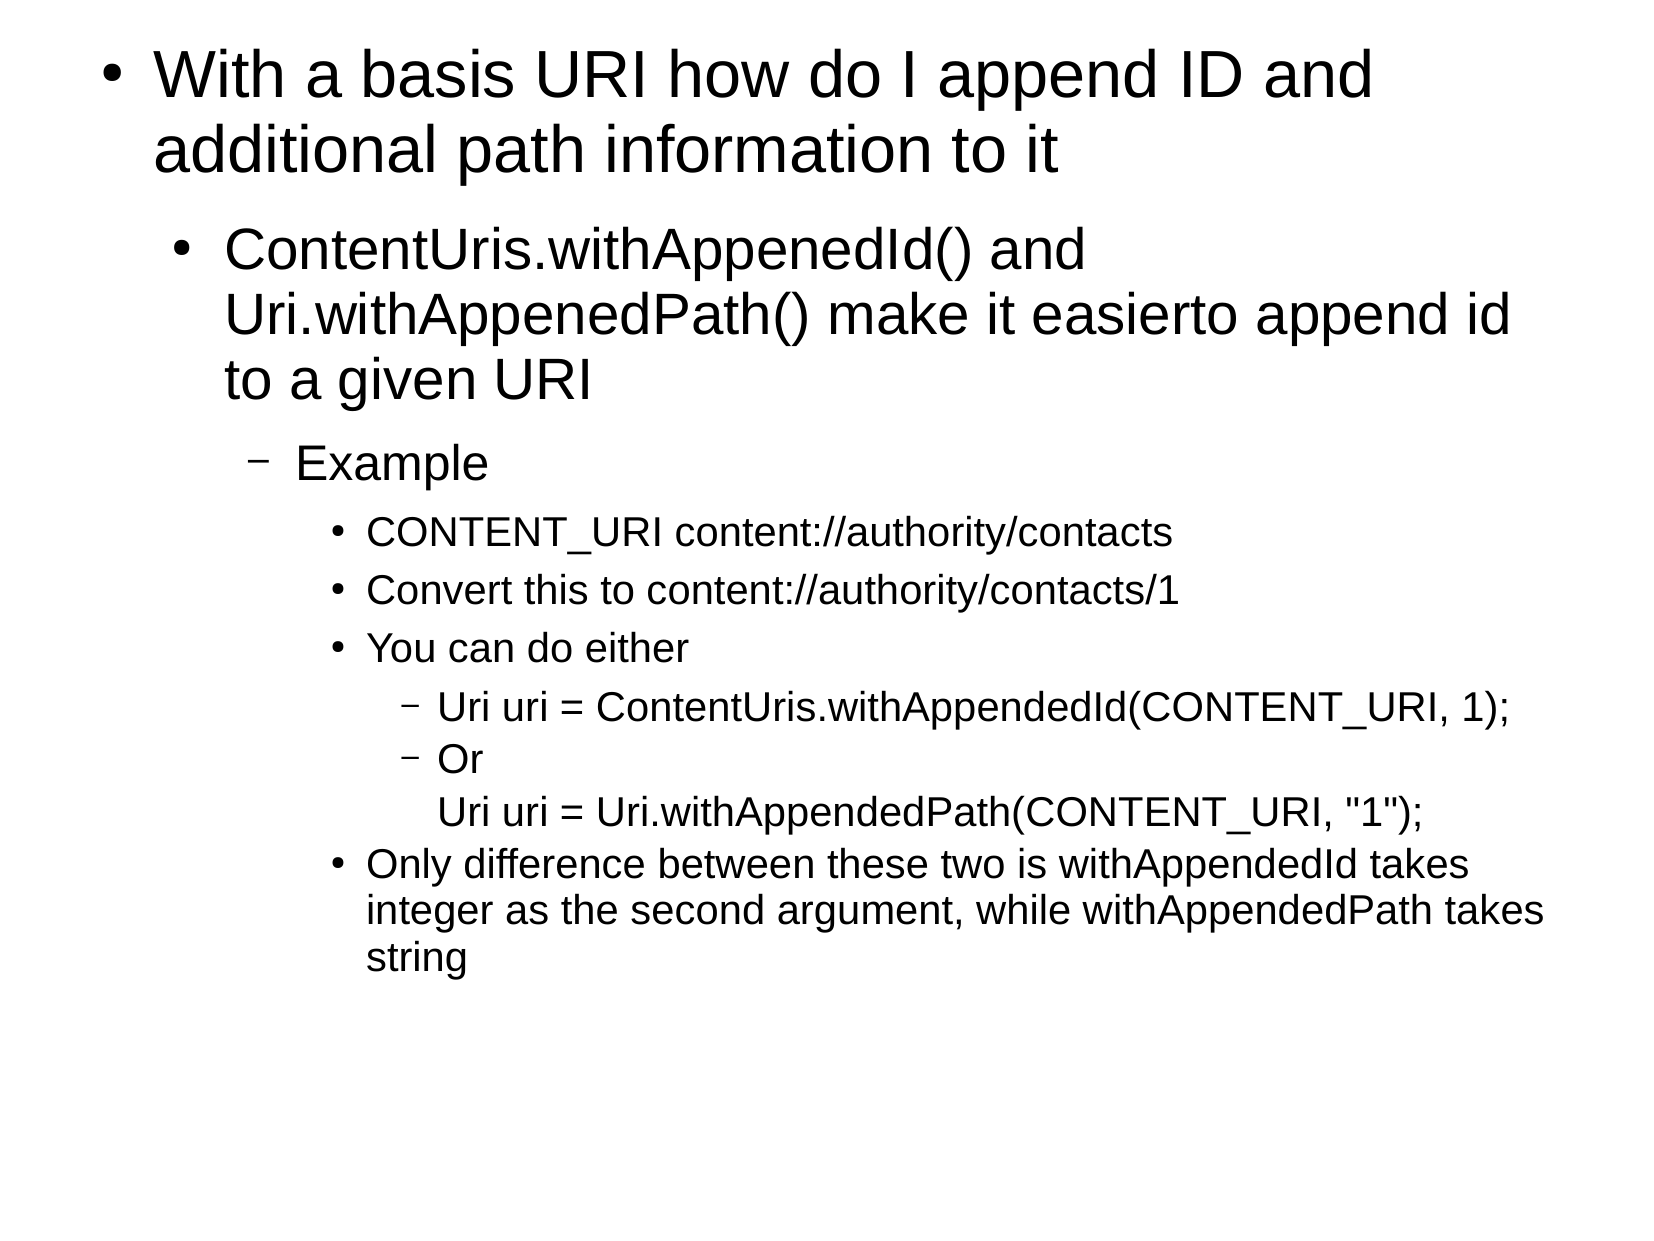

# With a basis URI how do I append ID and additional path information to it
ContentUris.withAppenedId() and Uri.withAppenedPath() make it easierto append id to a given URI
Example
CONTENT_URI content://authority/contacts
Convert this to content://authority/contacts/1
You can do either
Uri uri = ContentUris.withAppendedId(CONTENT_URI, 1);
Or
Uri uri = Uri.withAppendedPath(CONTENT_URI, "1");
Only difference between these two is withAppendedId takes integer as the second argument, while withAppendedPath takes string